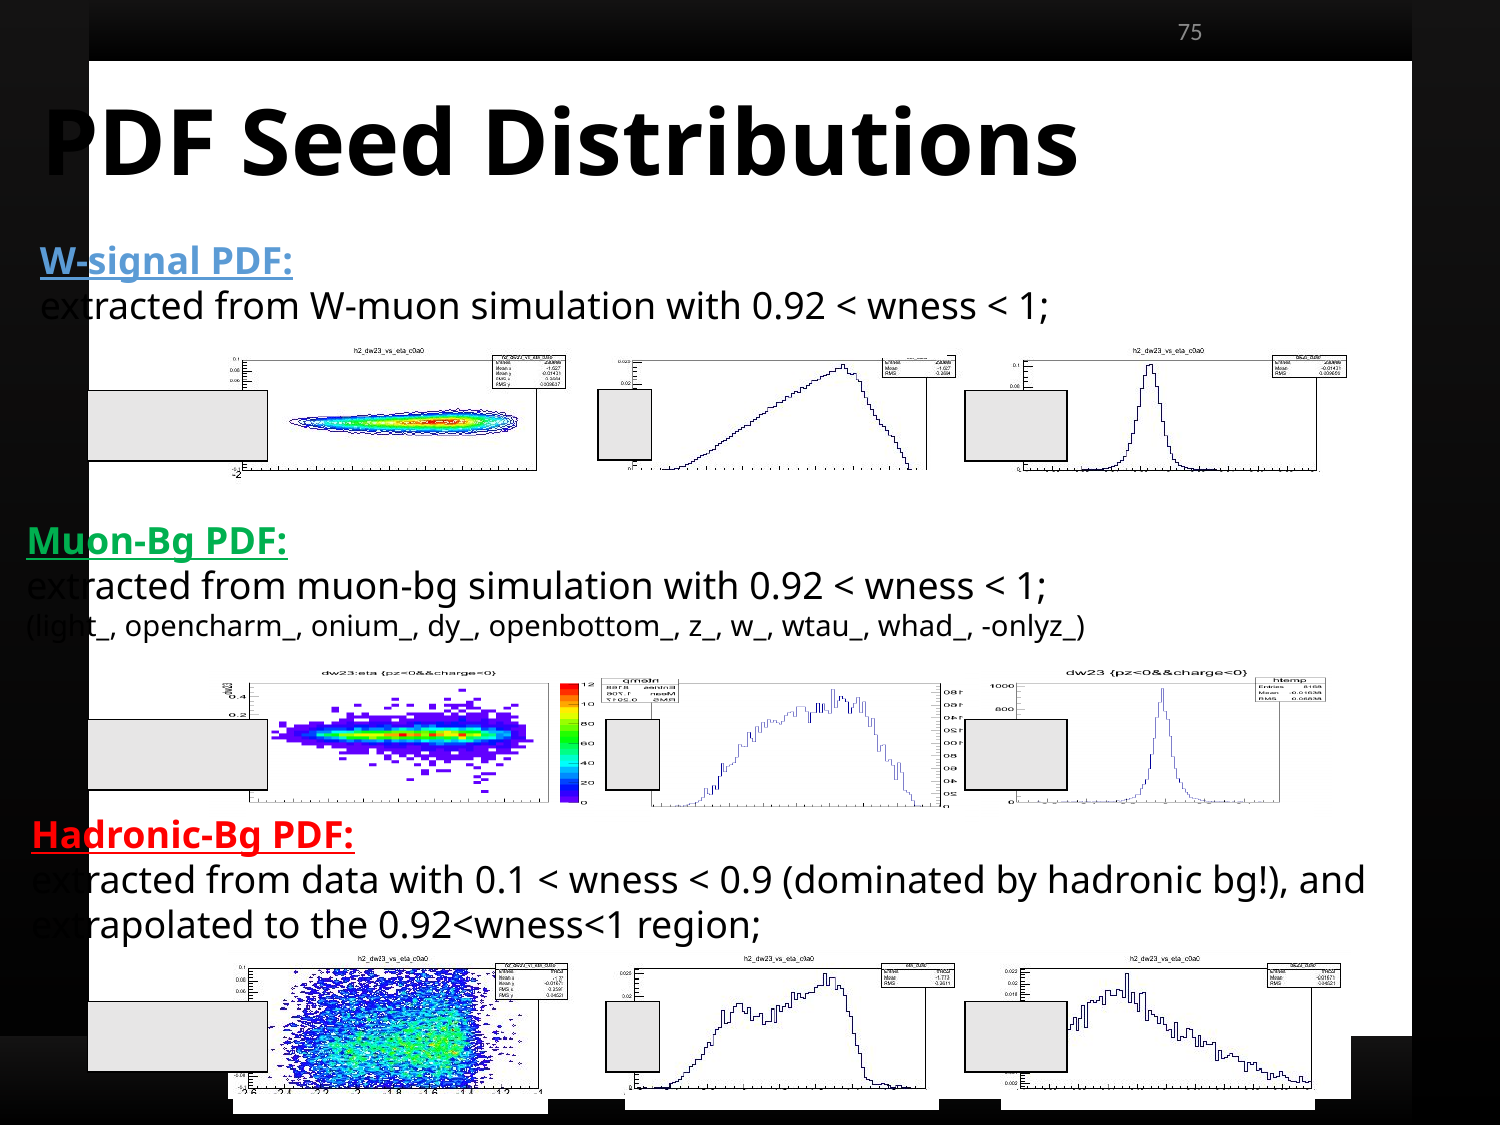

# PDF Seed Distributions
W-signal PDF:
extracted from W-muon simulation with 0.92 < wness < 1;
Muon-Bg PDF:
extracted from muon-bg simulation with 0.92 < wness < 1;
(light_, opencharm_, onium_, dy_, openbottom_, z_, w_, wtau_, whad_, -onlyz_)
Hadronic-Bg PDF:
extracted from data with 0.1 < wness < 0.9 (dominated by hadronic bg!), and extrapolated to the 0.92<wness<1 region;